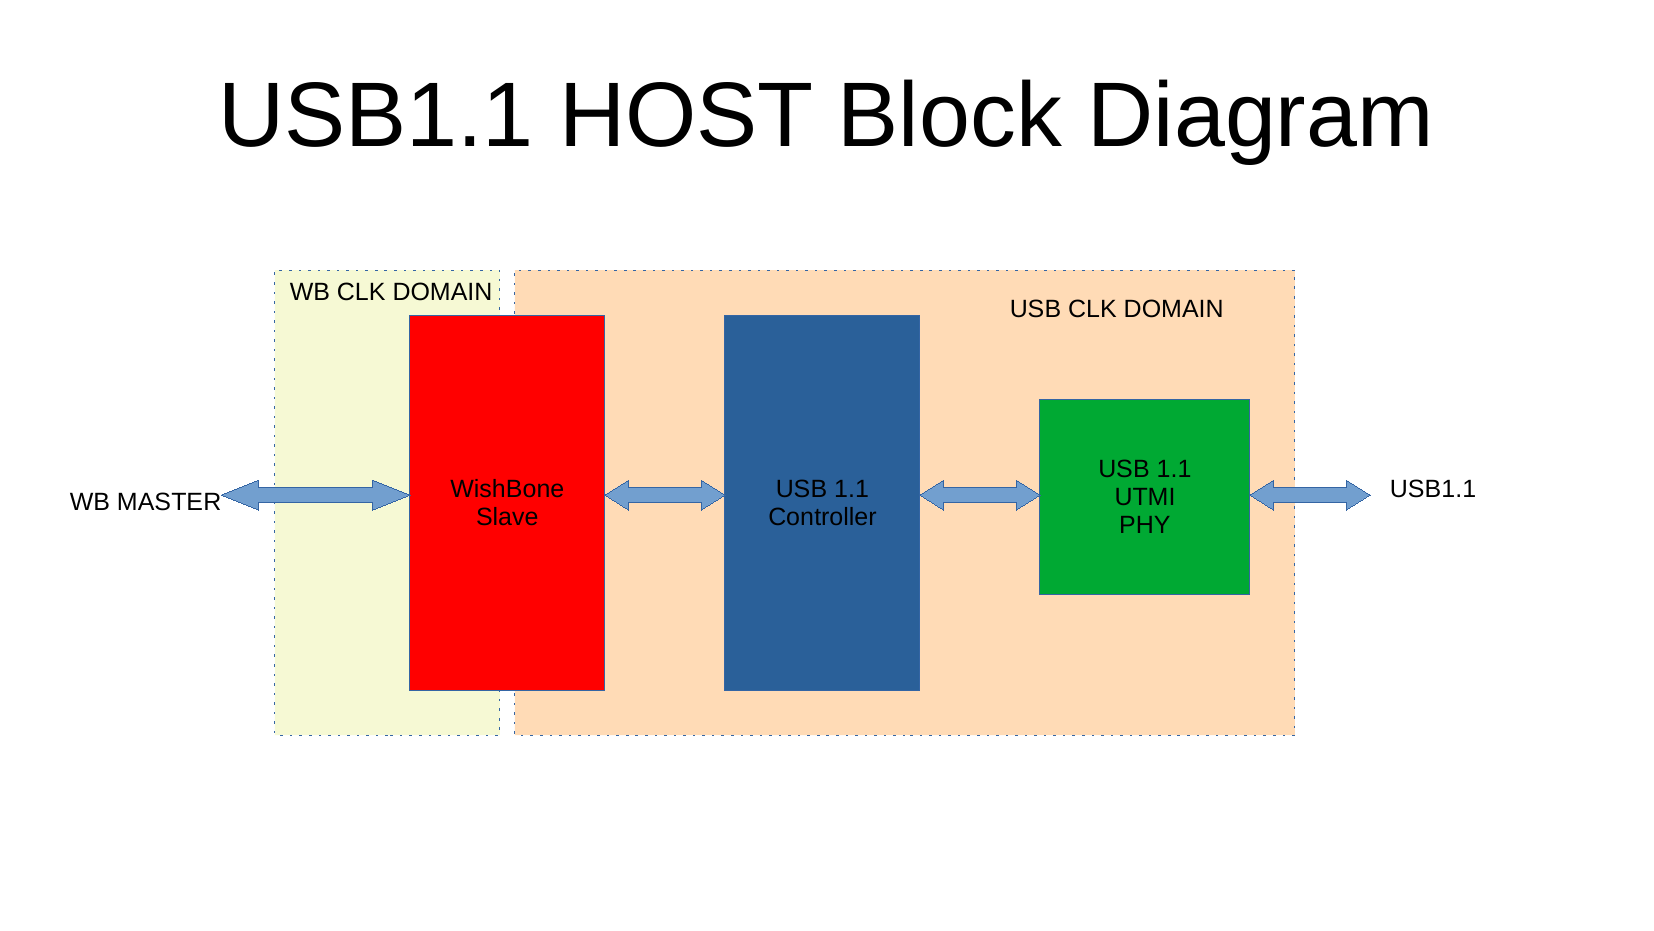

# USB1.1 HOST Block Diagram
WB CLK DOMAIN
USB CLK DOMAIN
WishBone
Slave
USB 1.1
Controller
USB 1.1
UTMI
PHY
USB1.1
WB MASTER